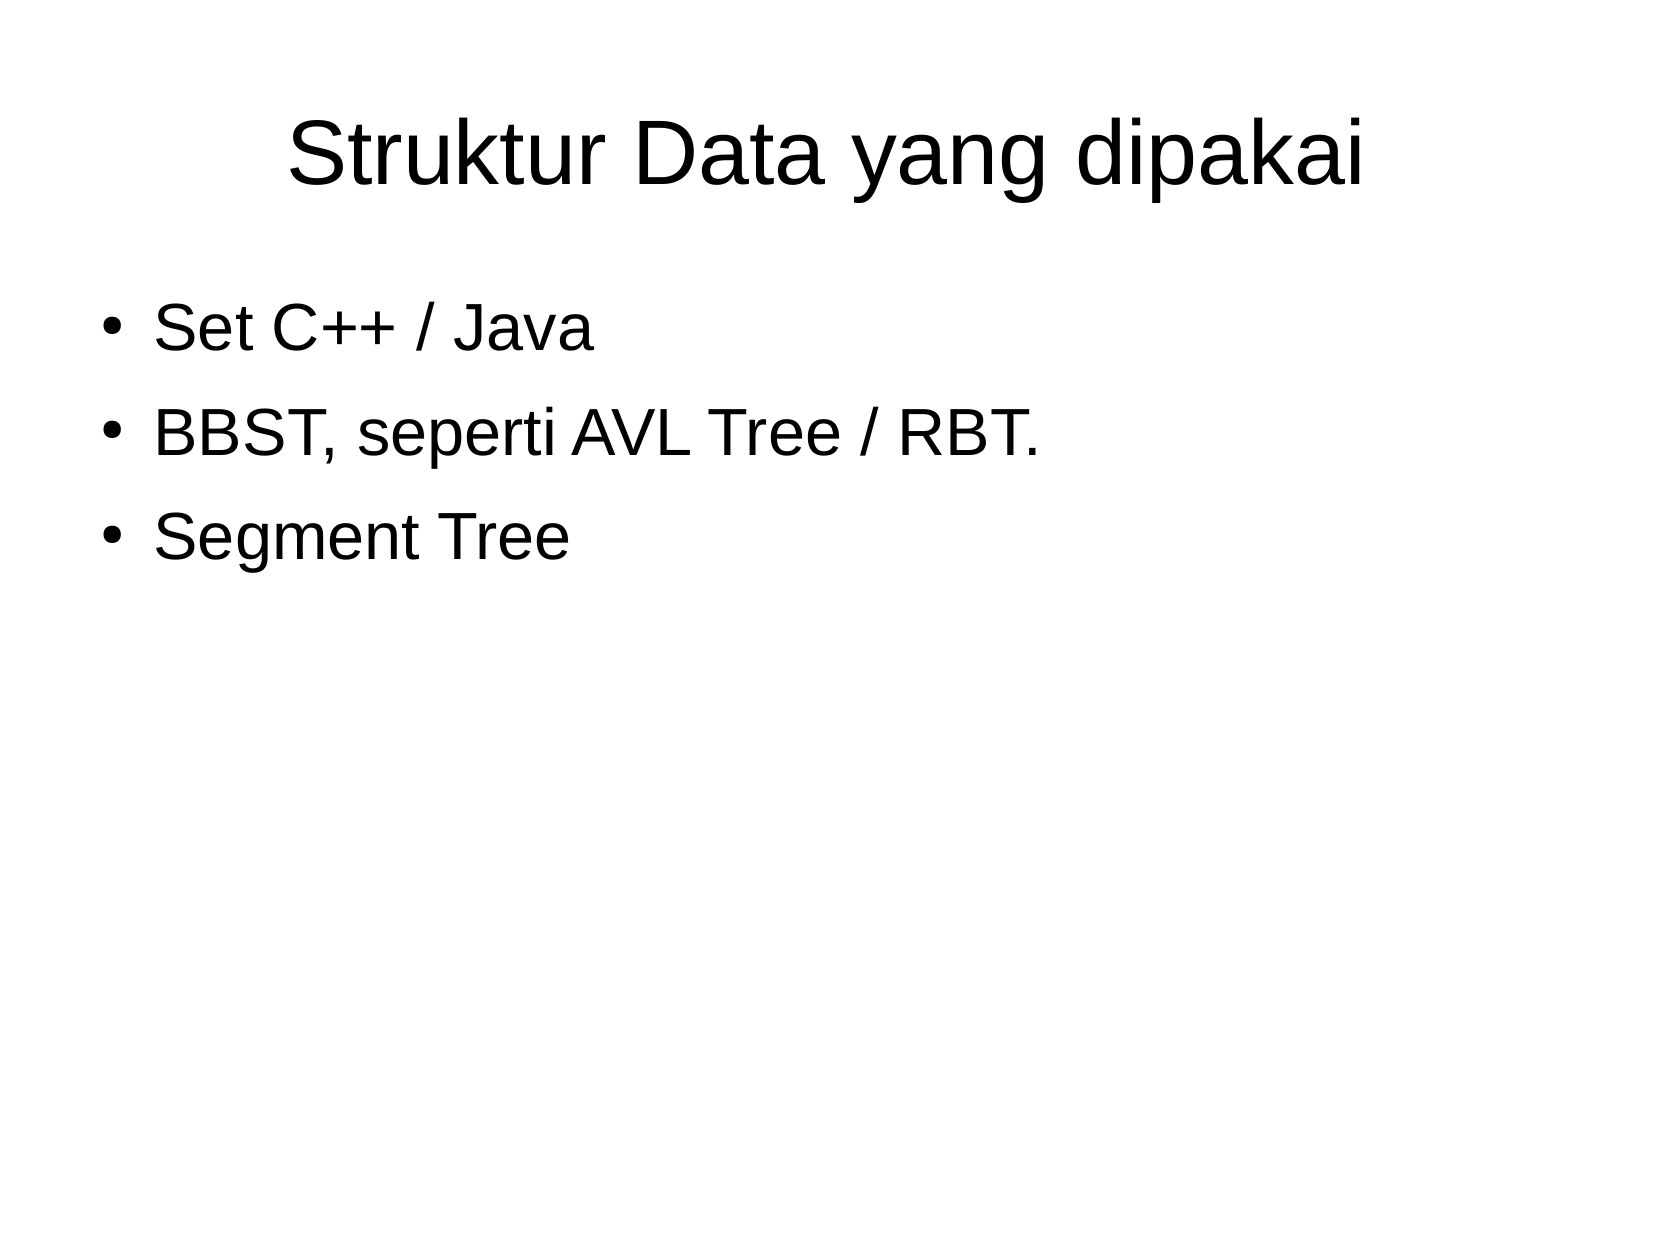

# Struktur Data yang dipakai
Set C++ / Java
BBST, seperti AVL Tree / RBT.
Segment Tree